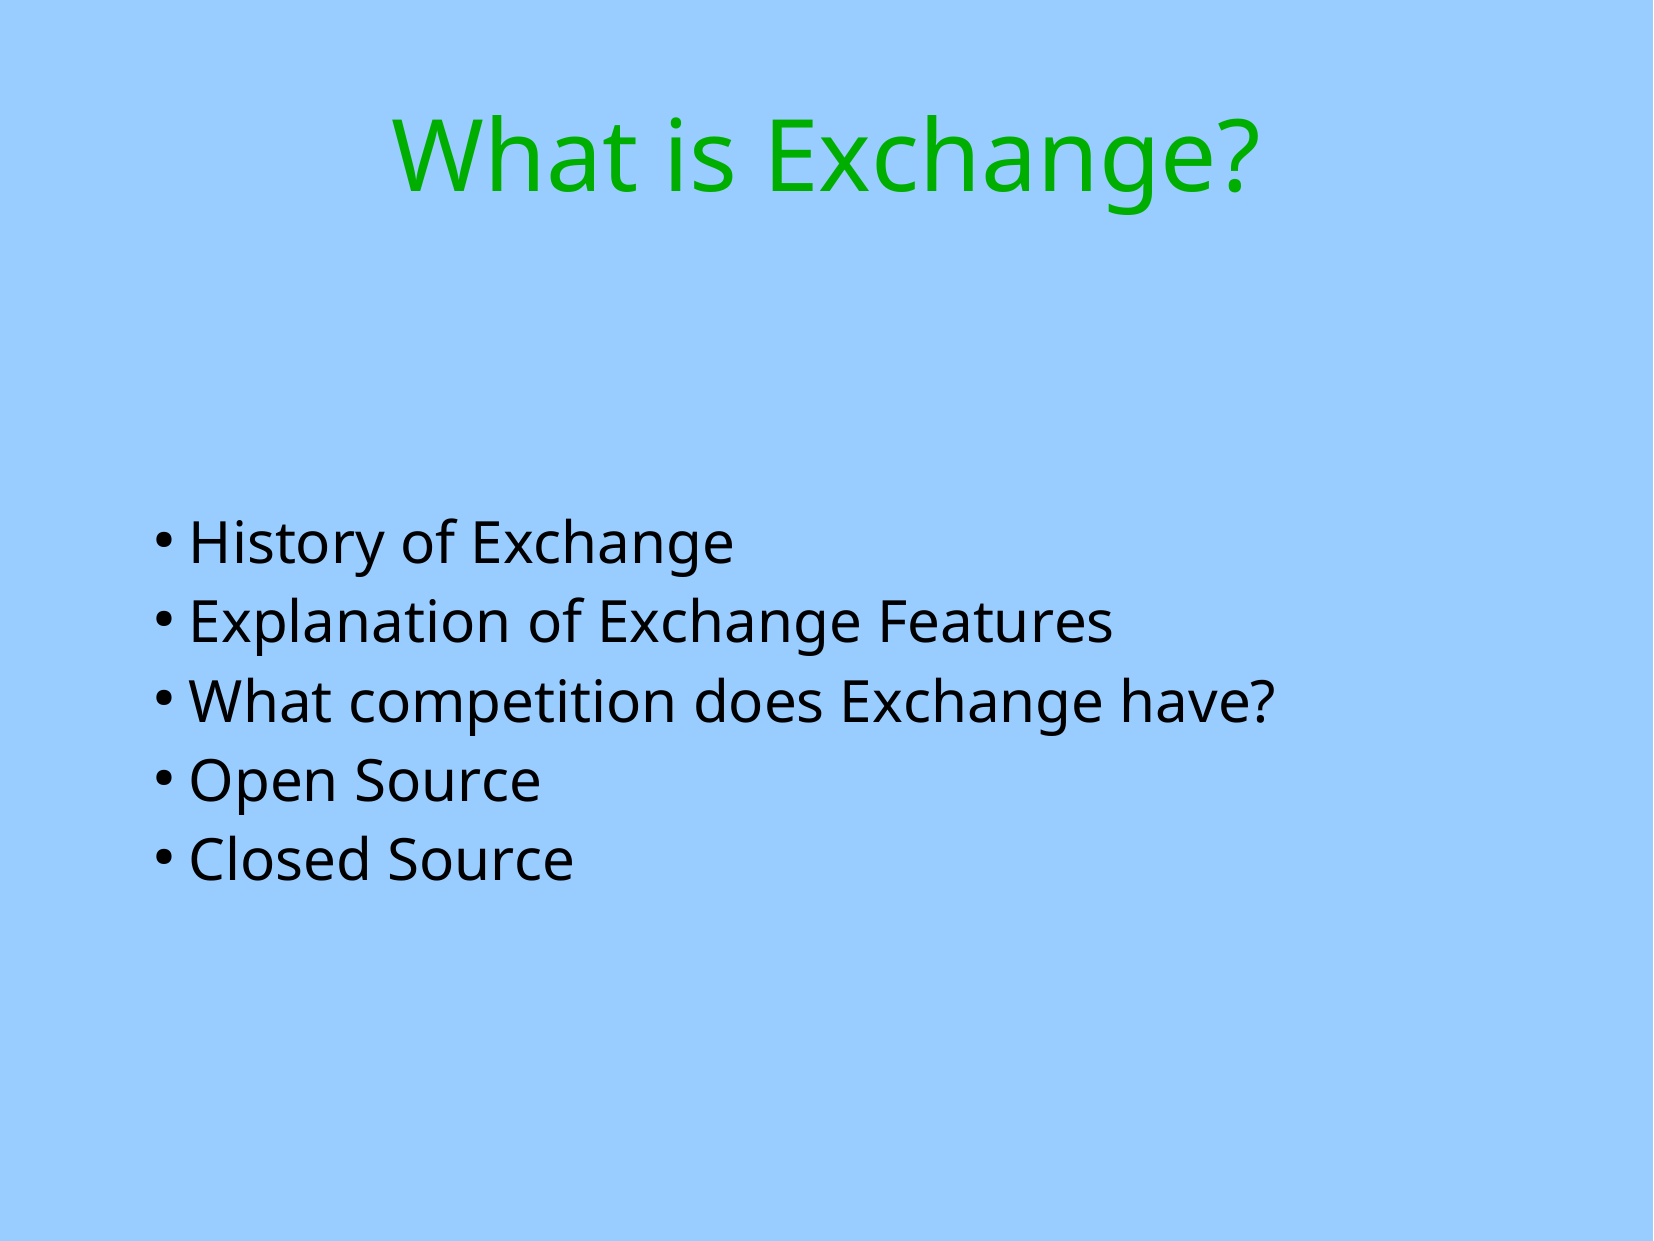

# What is Exchange?
History of Exchange
Explanation of Exchange Features
What competition does Exchange have?
Open Source
Closed Source